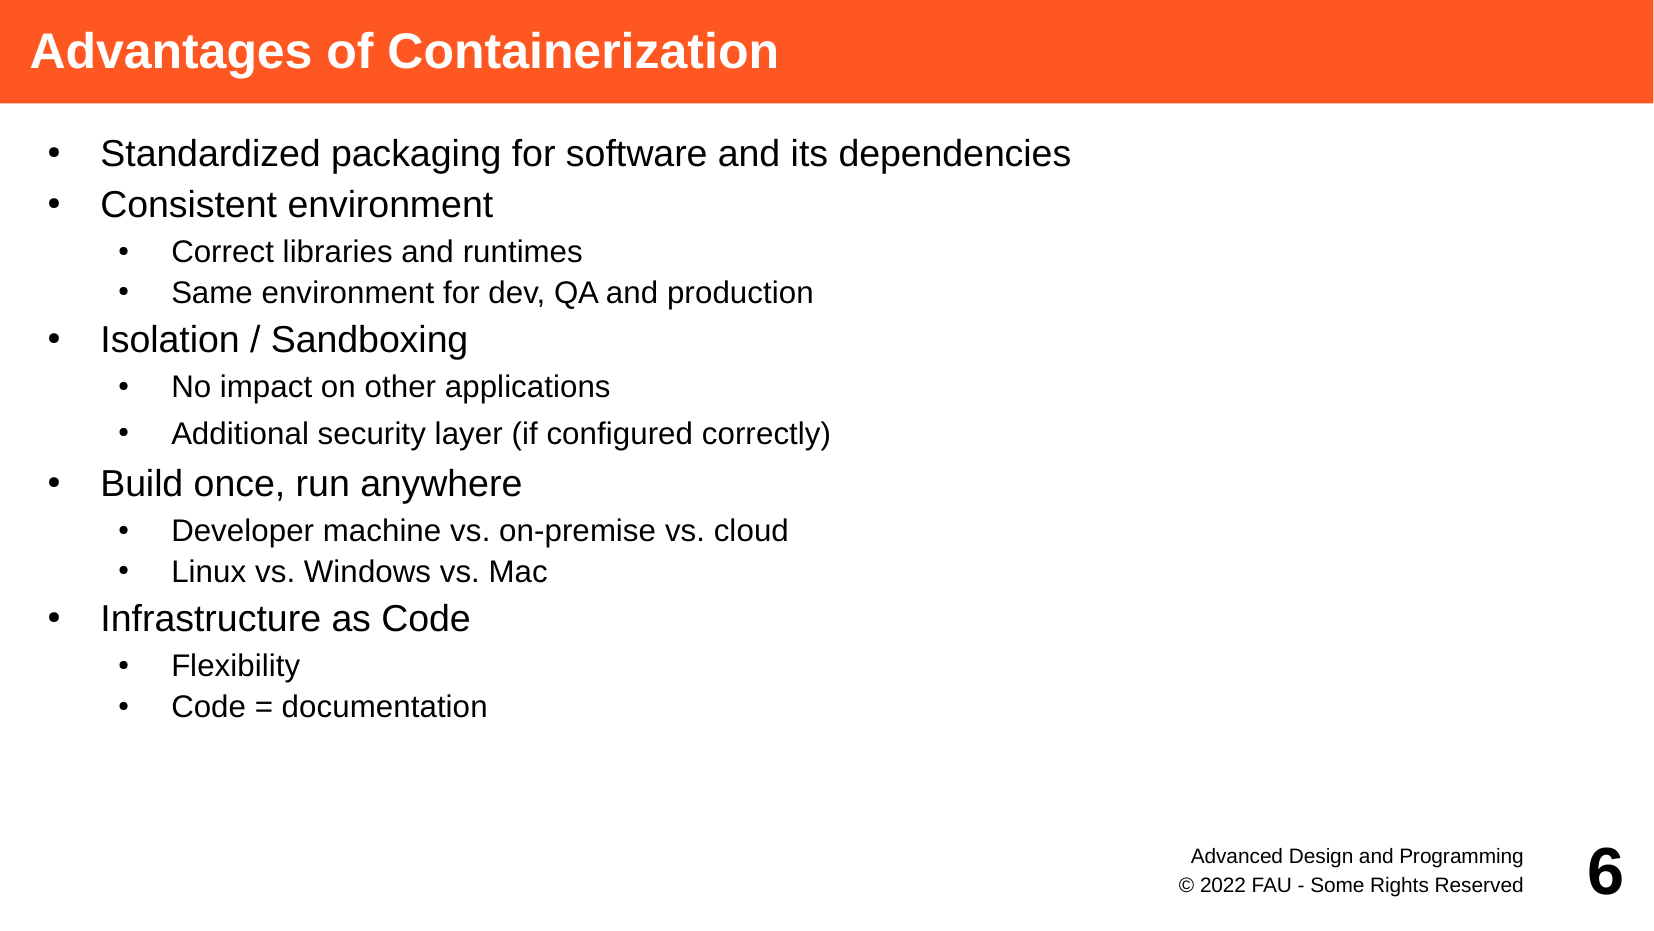

# Advantages of Containerization
Standardized packaging for software and its dependencies
Consistent environment
Correct libraries and runtimes
Same environment for dev, QA and production
Isolation / Sandboxing
No impact on other applications
Additional security layer (if configured correctly)
Build once, run anywhere
Developer machine vs. on-premise vs. cloud
Linux vs. Windows vs. Mac
Infrastructure as Code
Flexibility
Code = documentation
Advanced Design and Programming
6
© 2022 FAU - Some Rights Reserved